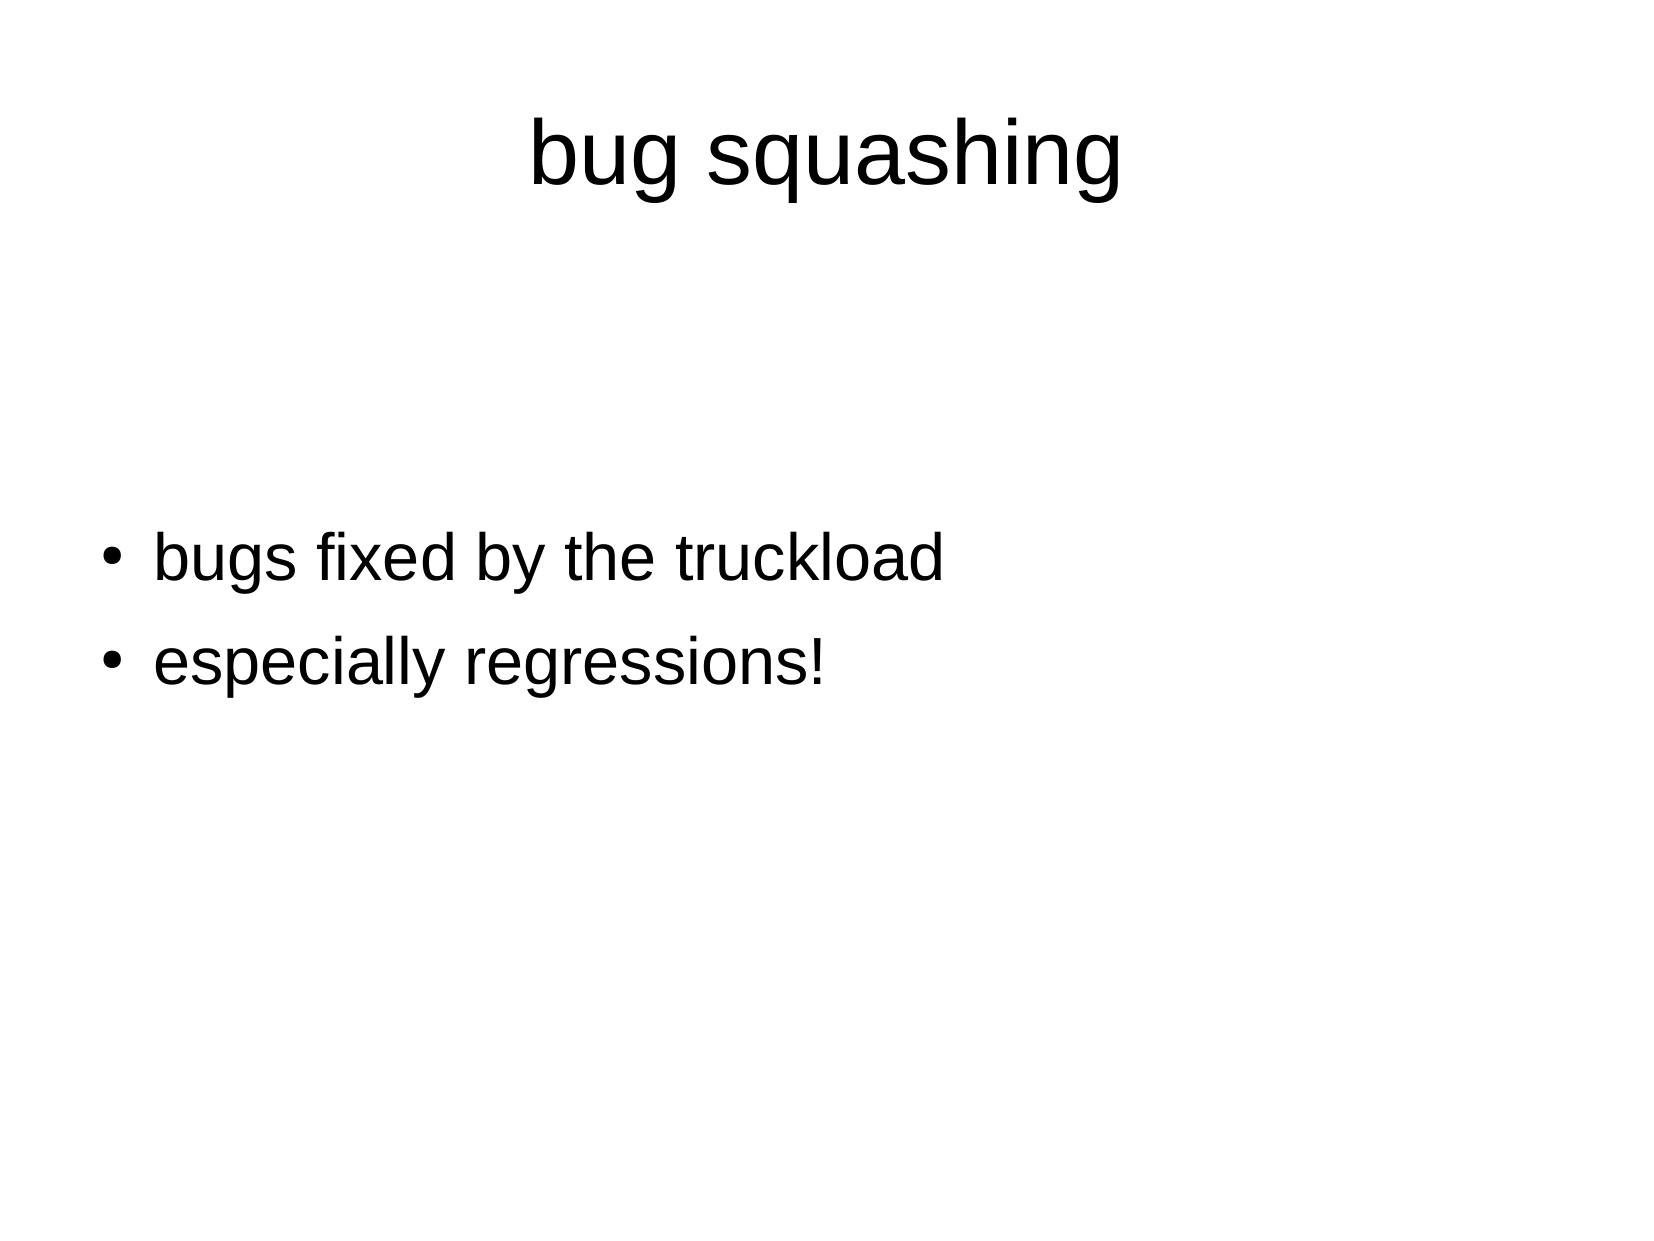

# bug squashing
bugs fixed by the truckload
especially regressions!